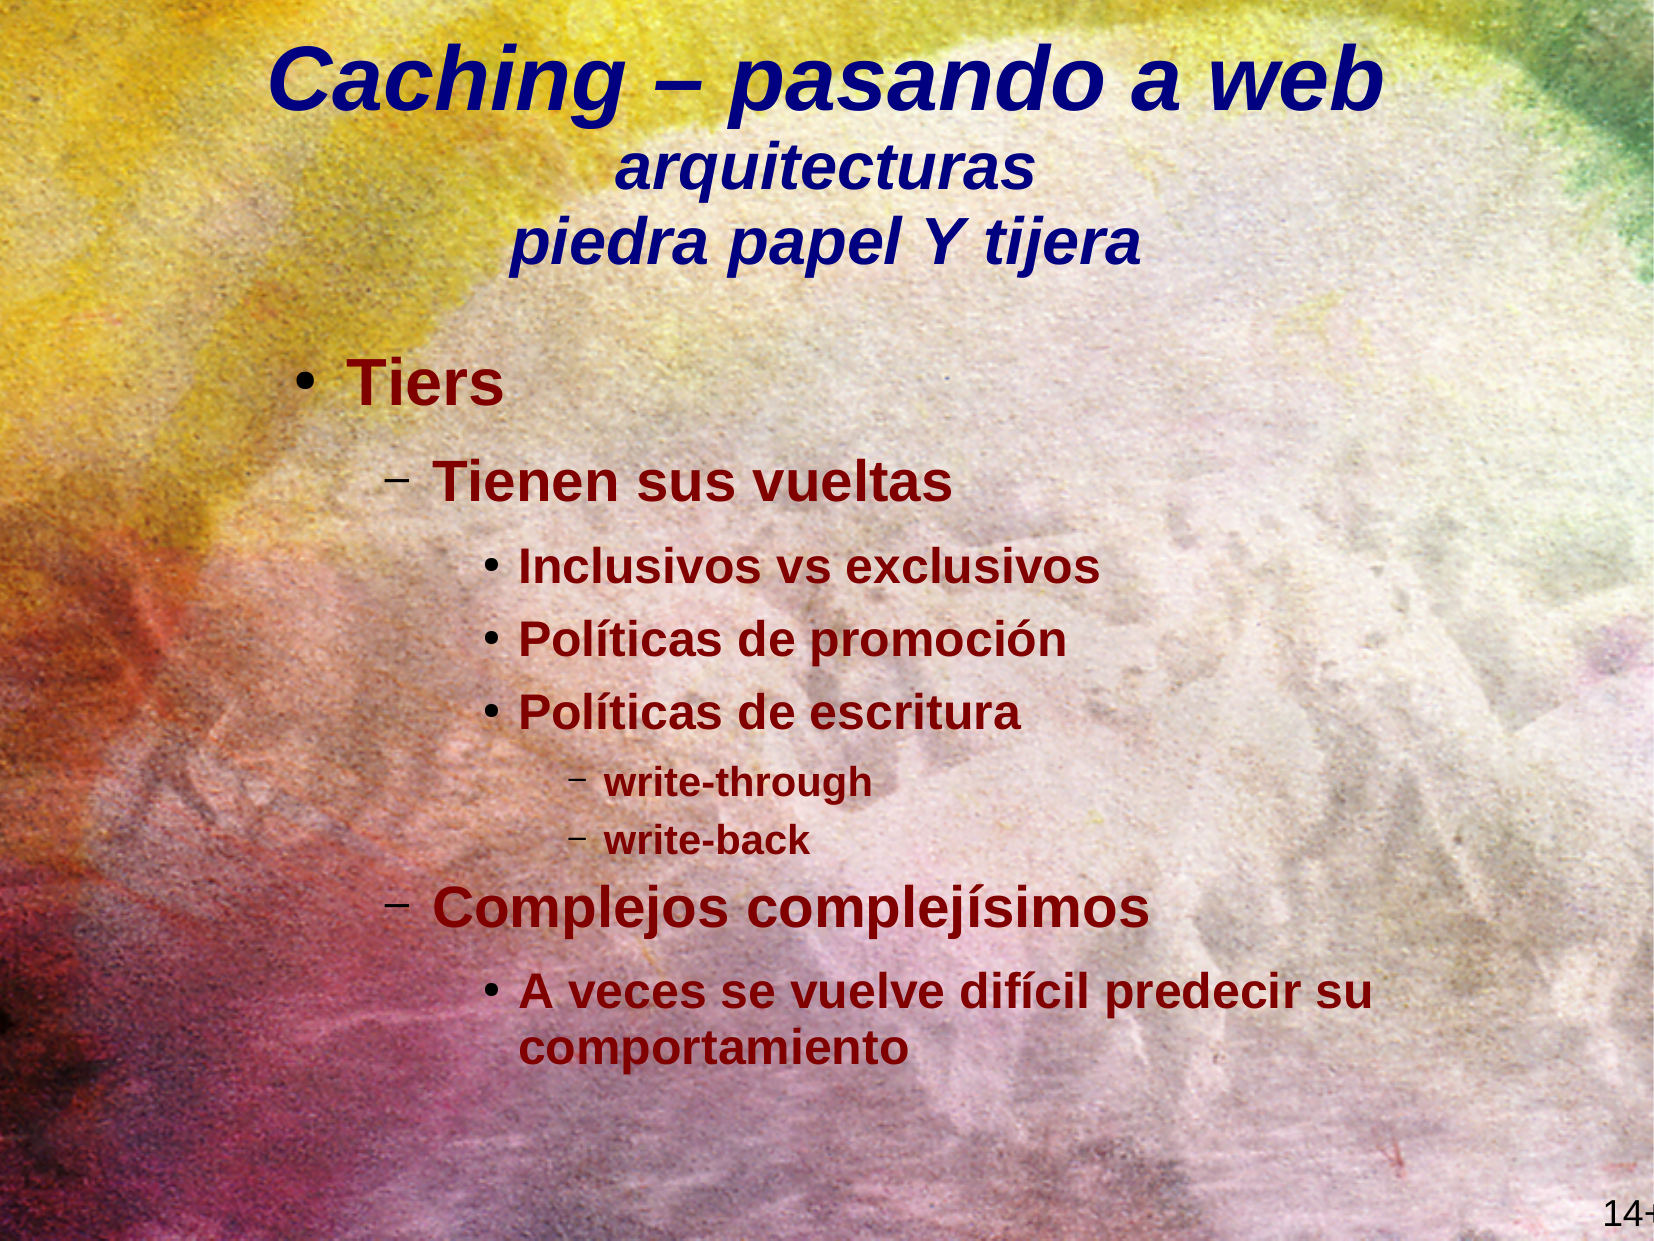

# Caching – pasando a web arquitecturas piedra papel Y tijera
Tiers
Tienen sus vueltas
Inclusivos vs exclusivos
Políticas de promoción
Políticas de escritura
write-through
write-back
Complejos complejísimos
A veces se vuelve difícil predecir su comportamiento
14+